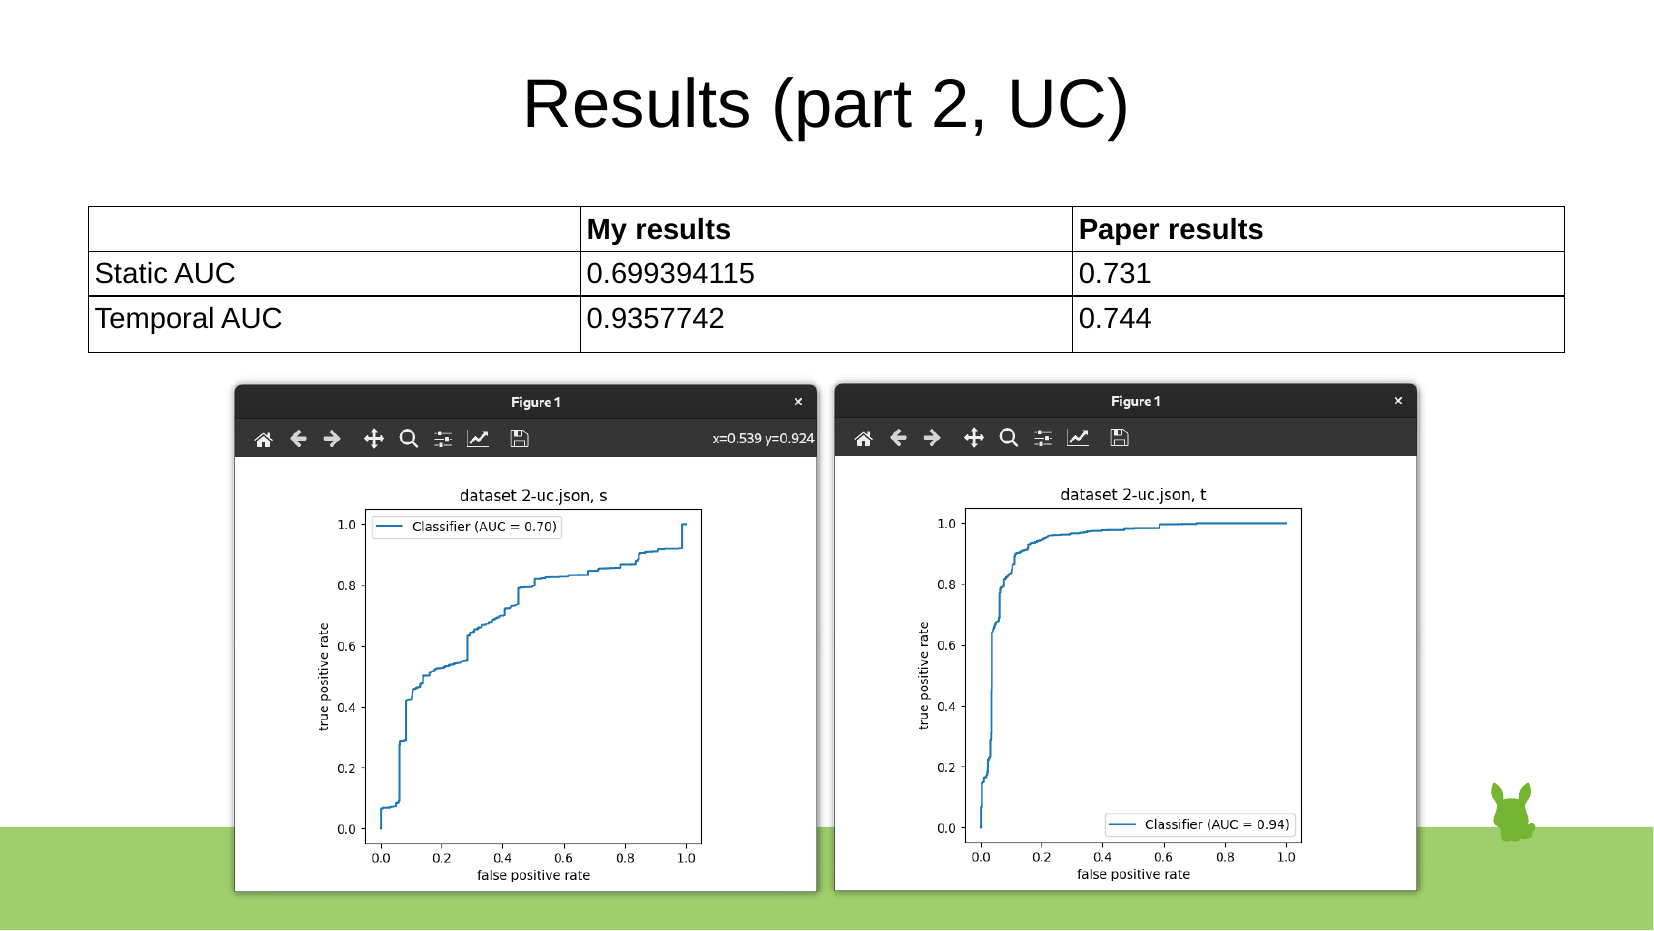

# Results (part 2, UC)
| | My results | Paper results |
| --- | --- | --- |
| Static AUC | 0.699394115 | 0.731 |
| Temporal AUC | 0.9357742 | 0.744 |